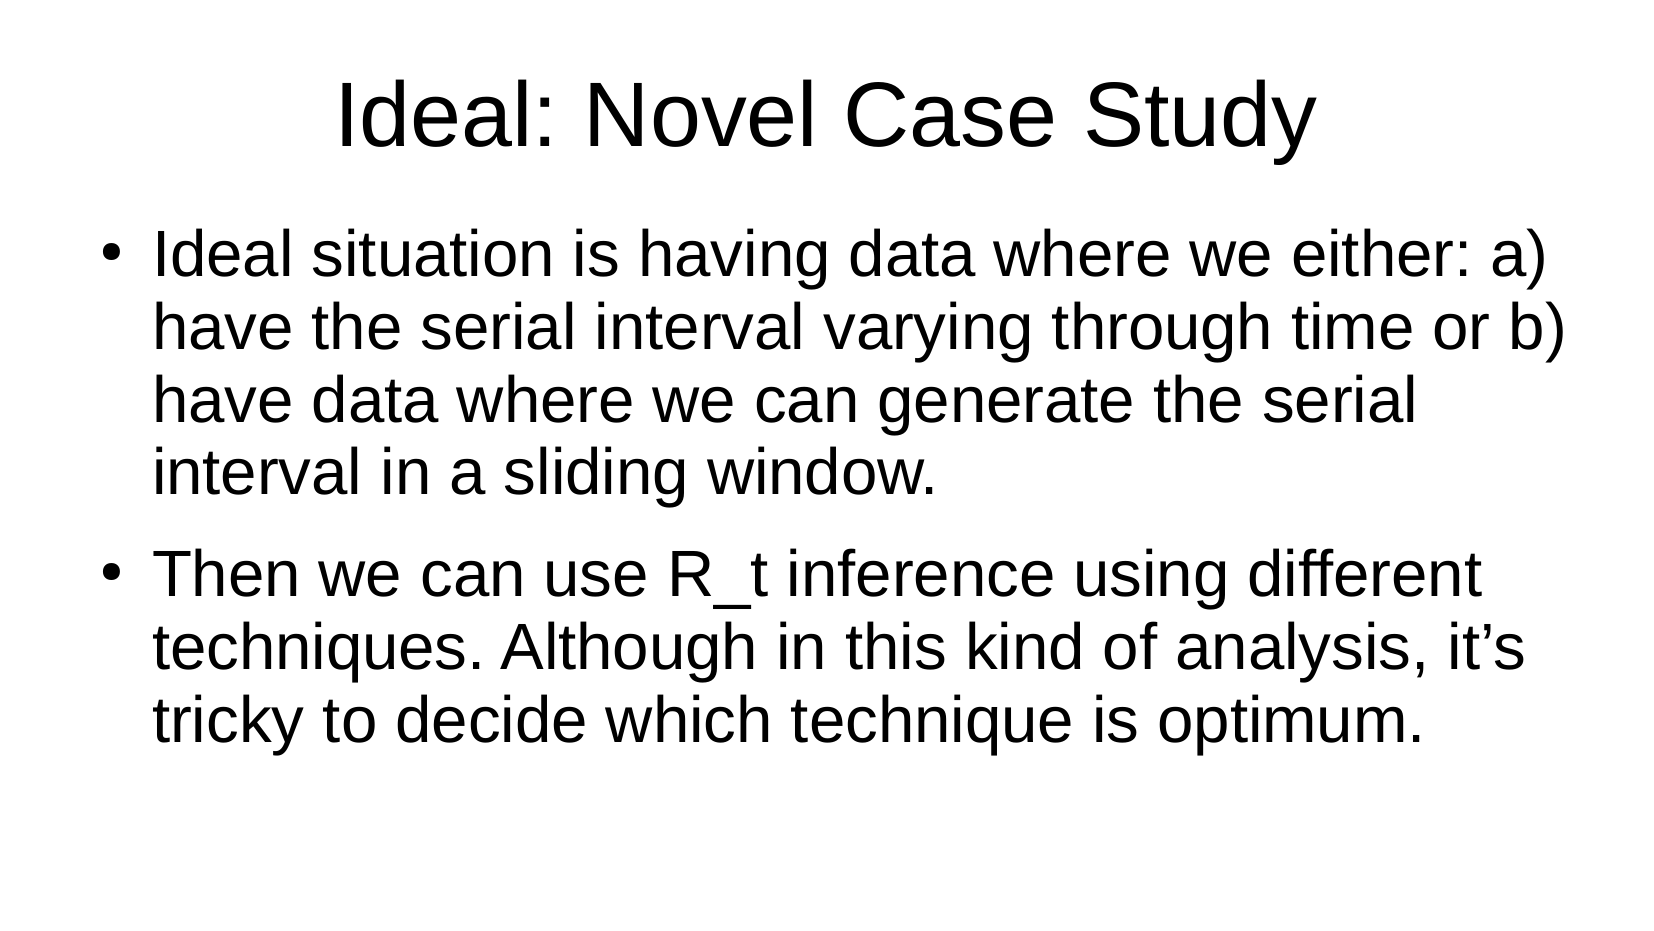

# Ideal: Novel Case Study
Ideal situation is having data where we either: a) have the serial interval varying through time or b) have data where we can generate the serial interval in a sliding window.
Then we can use R_t inference using different techniques. Although in this kind of analysis, it’s tricky to decide which technique is optimum.